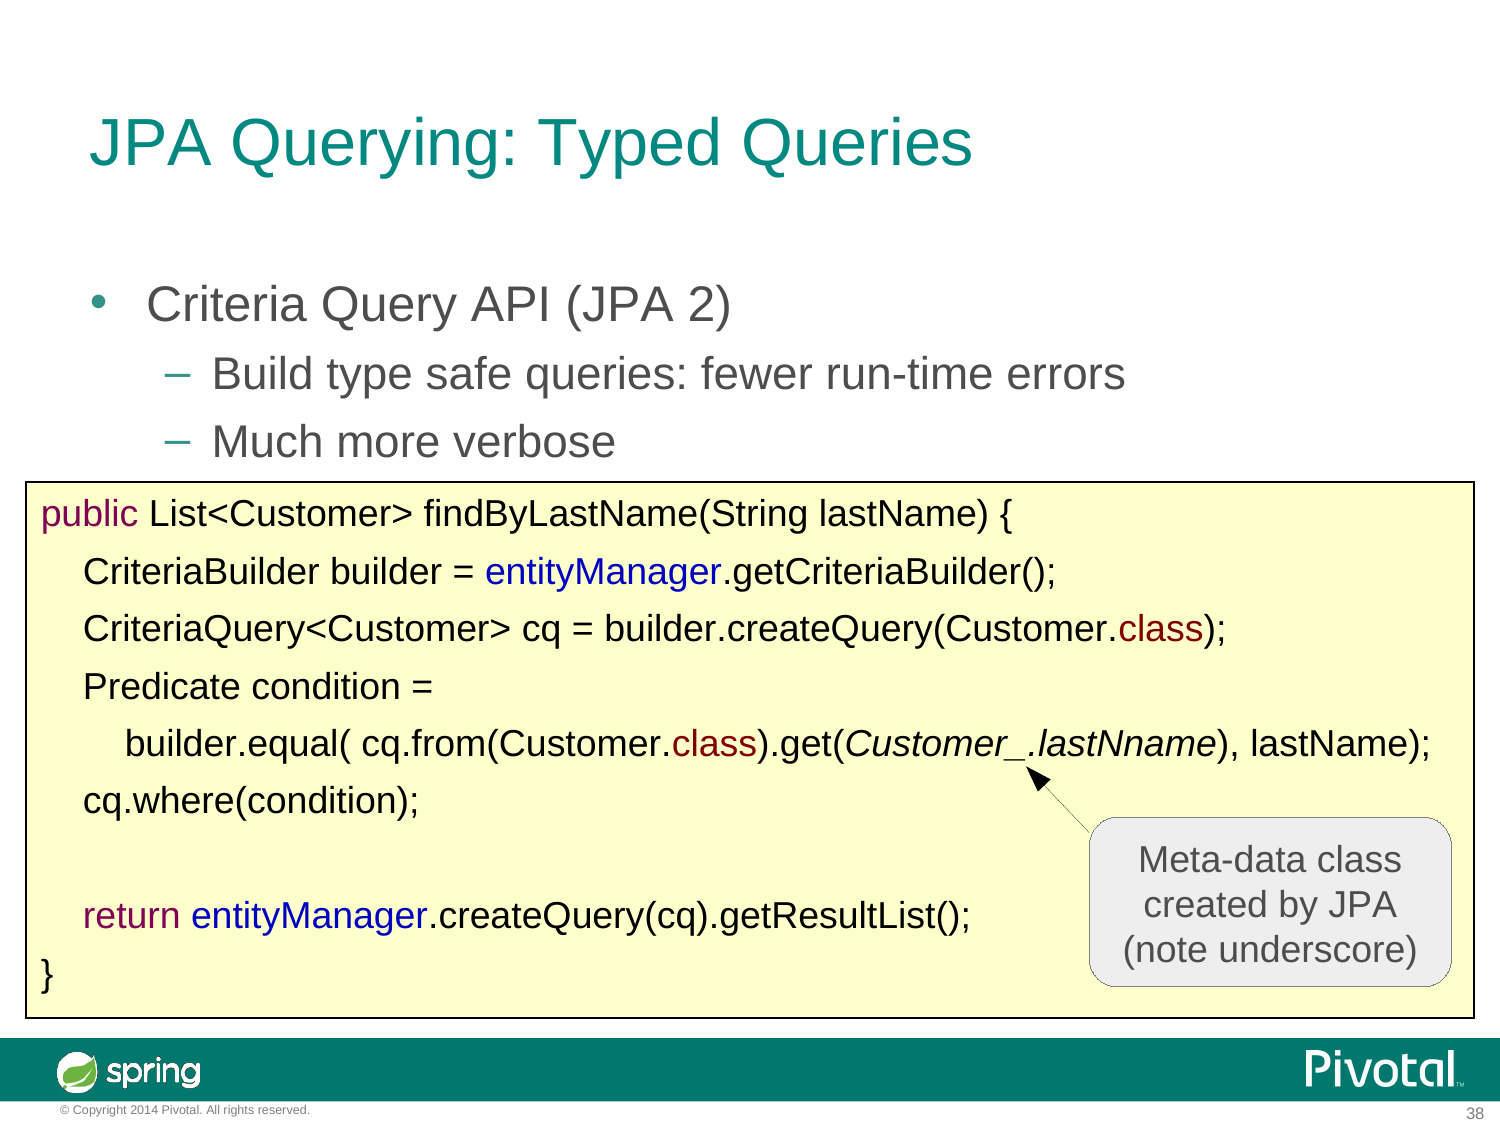

# JPA Querying: Typed Queries
Criteria Query API (JPA 2)
Build type safe queries: fewer run-time errors
Much more verbose
public List<Customer> findByLastName(String lastName) {
 CriteriaBuilder builder = entityManager.getCriteriaBuilder();
 CriteriaQuery<Customer> cq = builder.createQuery(Customer.class);
 Predicate condition =
 builder.equal( cq.from(Customer.class).get(Customer_.lastNname), lastName);
 cq.where(condition);
 return entityManager.createQuery(cq).getResultList();
}
Meta-data class created by JPA (note underscore)